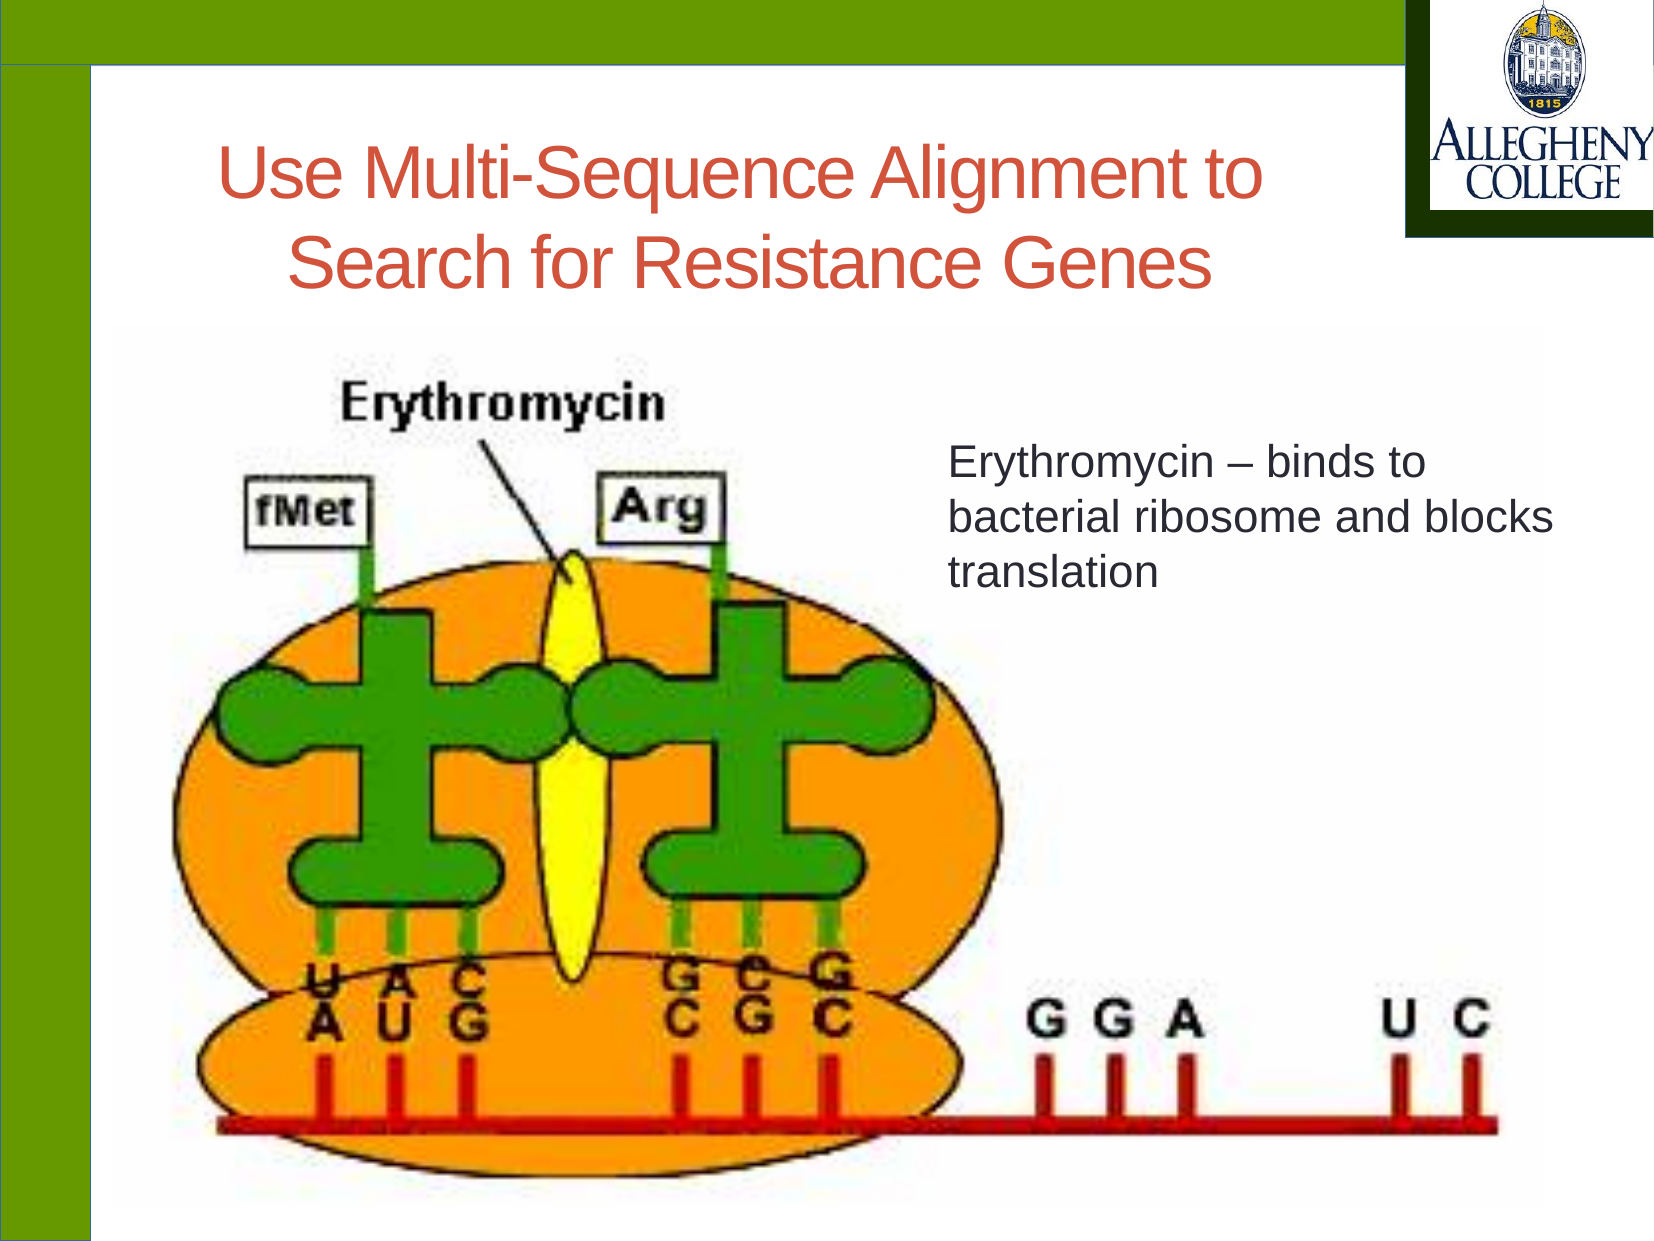

# Use Multi-Sequence Alignment to Search for Resistance Genes
Erythromycin – binds to bacterial ribosome and blocks translation